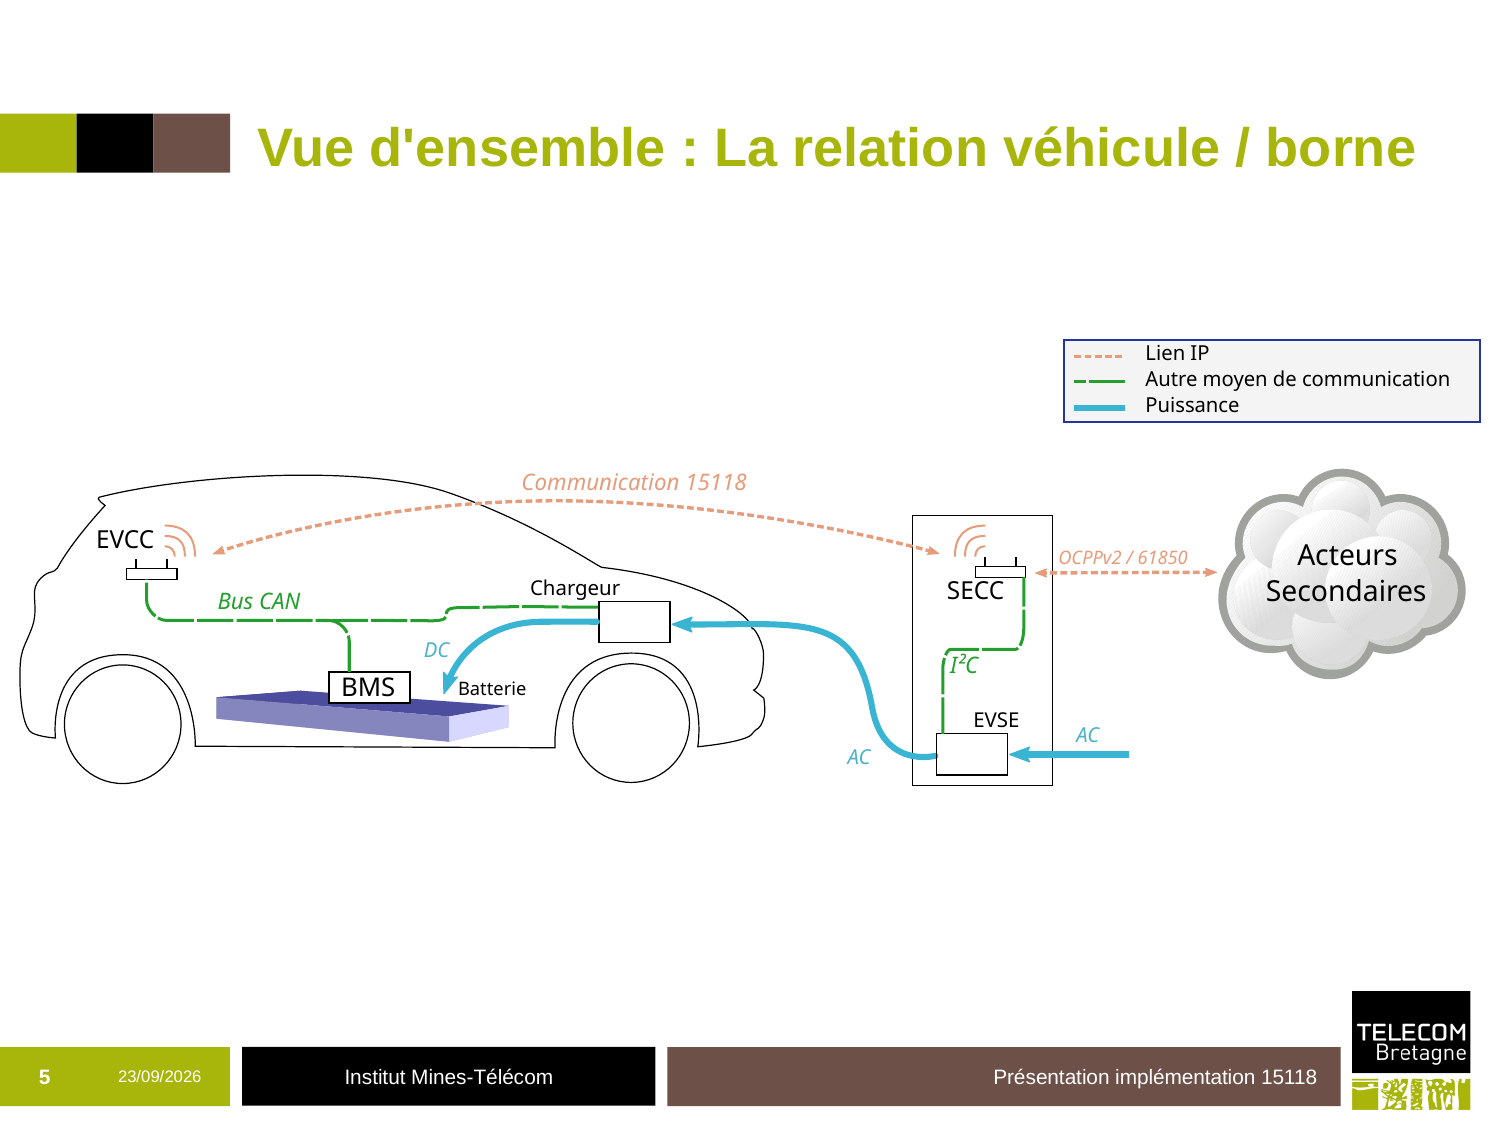

# Vue d'ensemble : La relation véhicule / borne
Présentation implémentation 15118